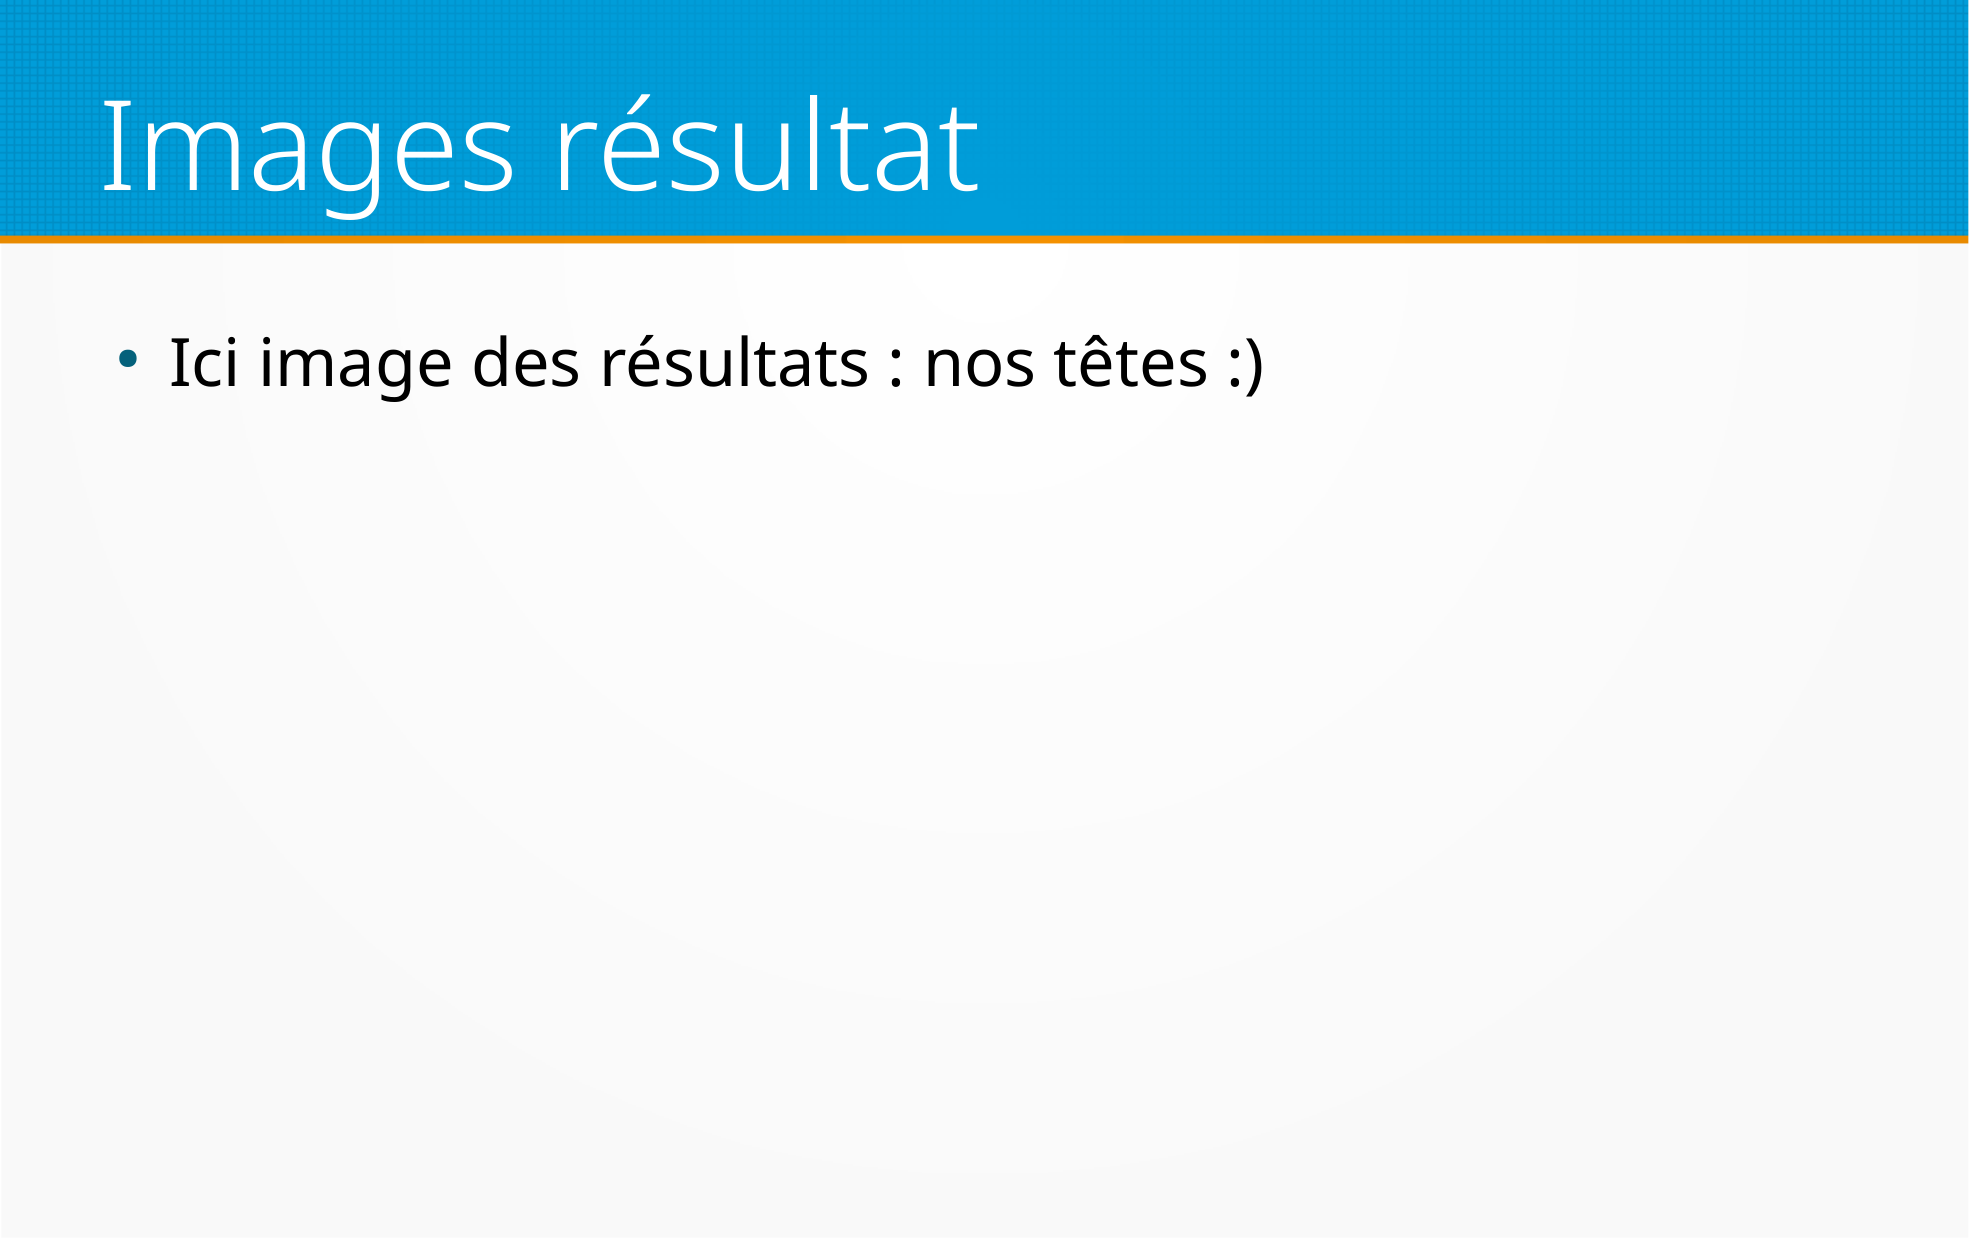

# Images résultat
Ici image des résultats : nos têtes :)